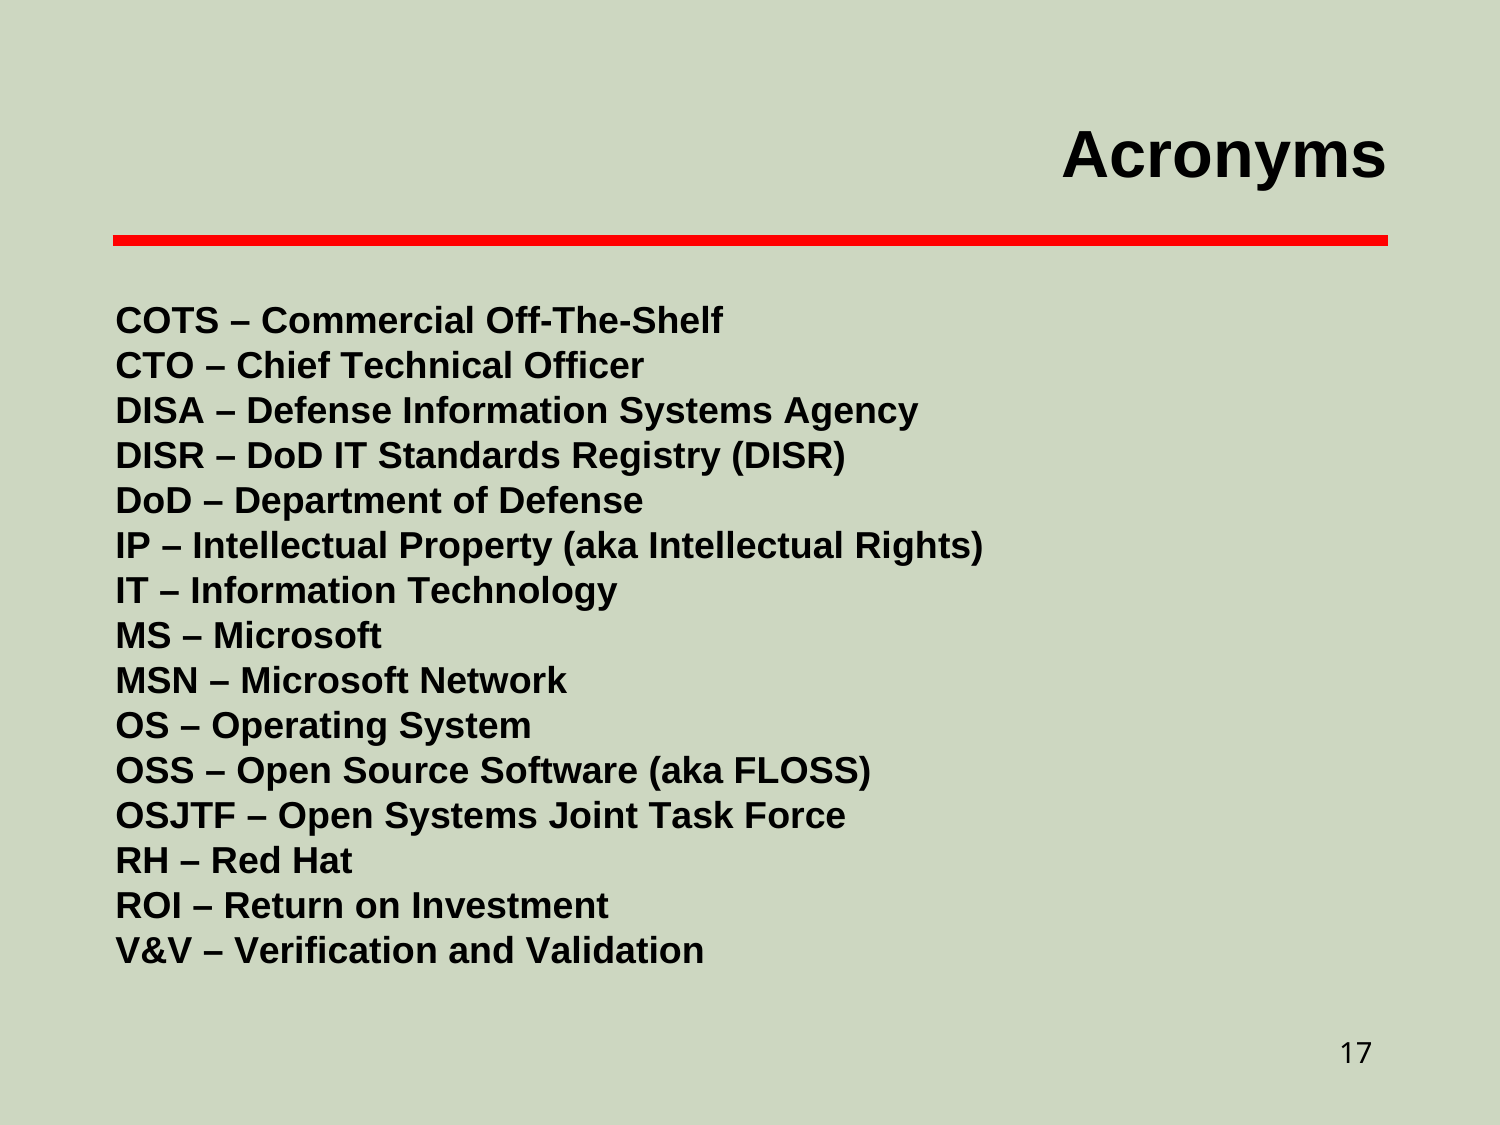

# Acronyms
COTS – Commercial Off-The-Shelf
CTO – Chief Technical Officer
DISA – Defense Information Systems Agency
DISR – DoD IT Standards Registry (DISR)
DoD – Department of Defense
IP – Intellectual Property (aka Intellectual Rights)
IT – Information Technology
MS – Microsoft
MSN – Microsoft Network
OS – Operating System
OSS – Open Source Software (aka FLOSS)
OSJTF – Open Systems Joint Task Force
RH – Red Hat
ROI – Return on Investment
V&V – Verification and Validation